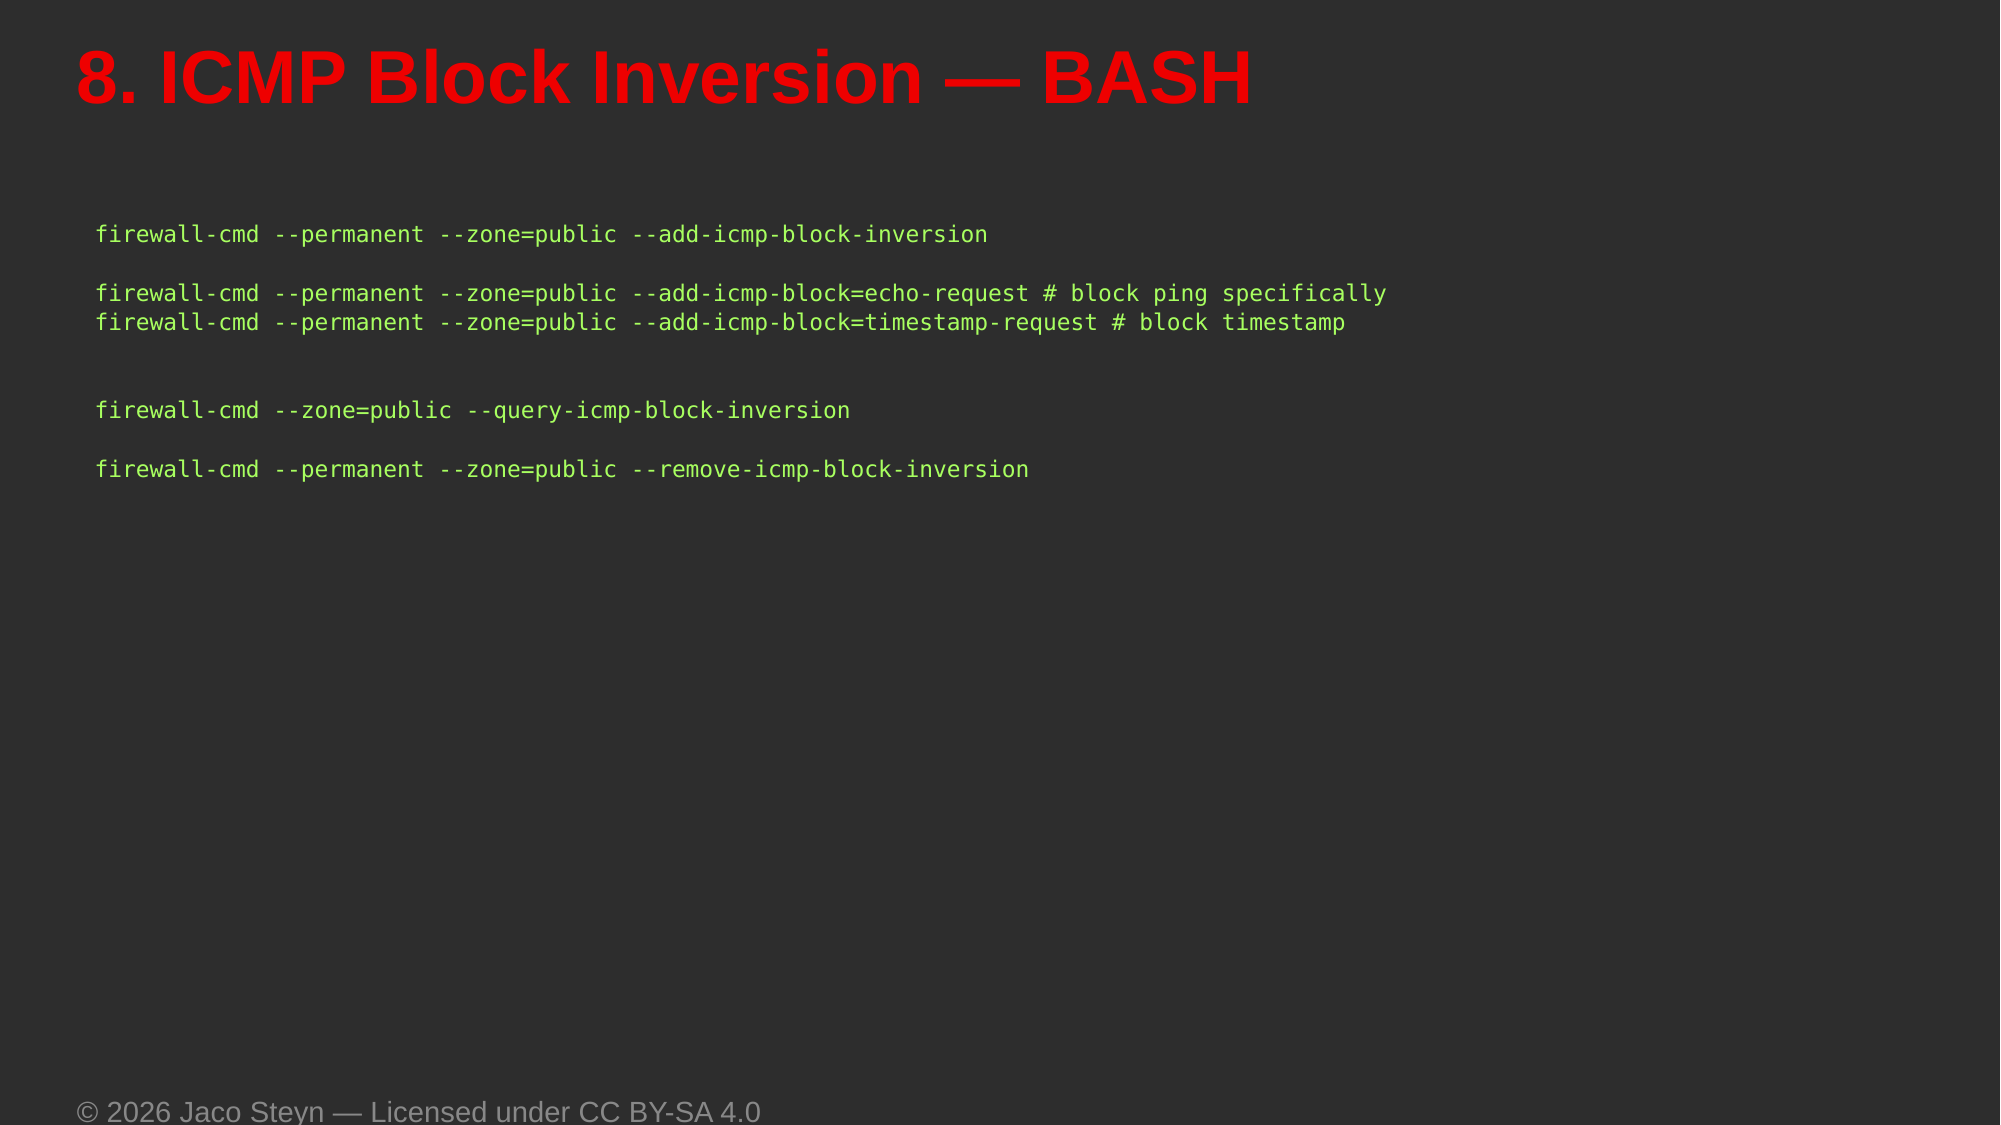

8. ICMP Block Inversion — BASH
firewall-cmd --permanent --zone=public --add-icmp-block-inversion
firewall-cmd --permanent --zone=public --add-icmp-block=echo-request # block ping specifically
firewall-cmd --permanent --zone=public --add-icmp-block=timestamp-request # block timestamp
firewall-cmd --zone=public --query-icmp-block-inversion
firewall-cmd --permanent --zone=public --remove-icmp-block-inversion
© 2026 Jaco Steyn — Licensed under CC BY-SA 4.0